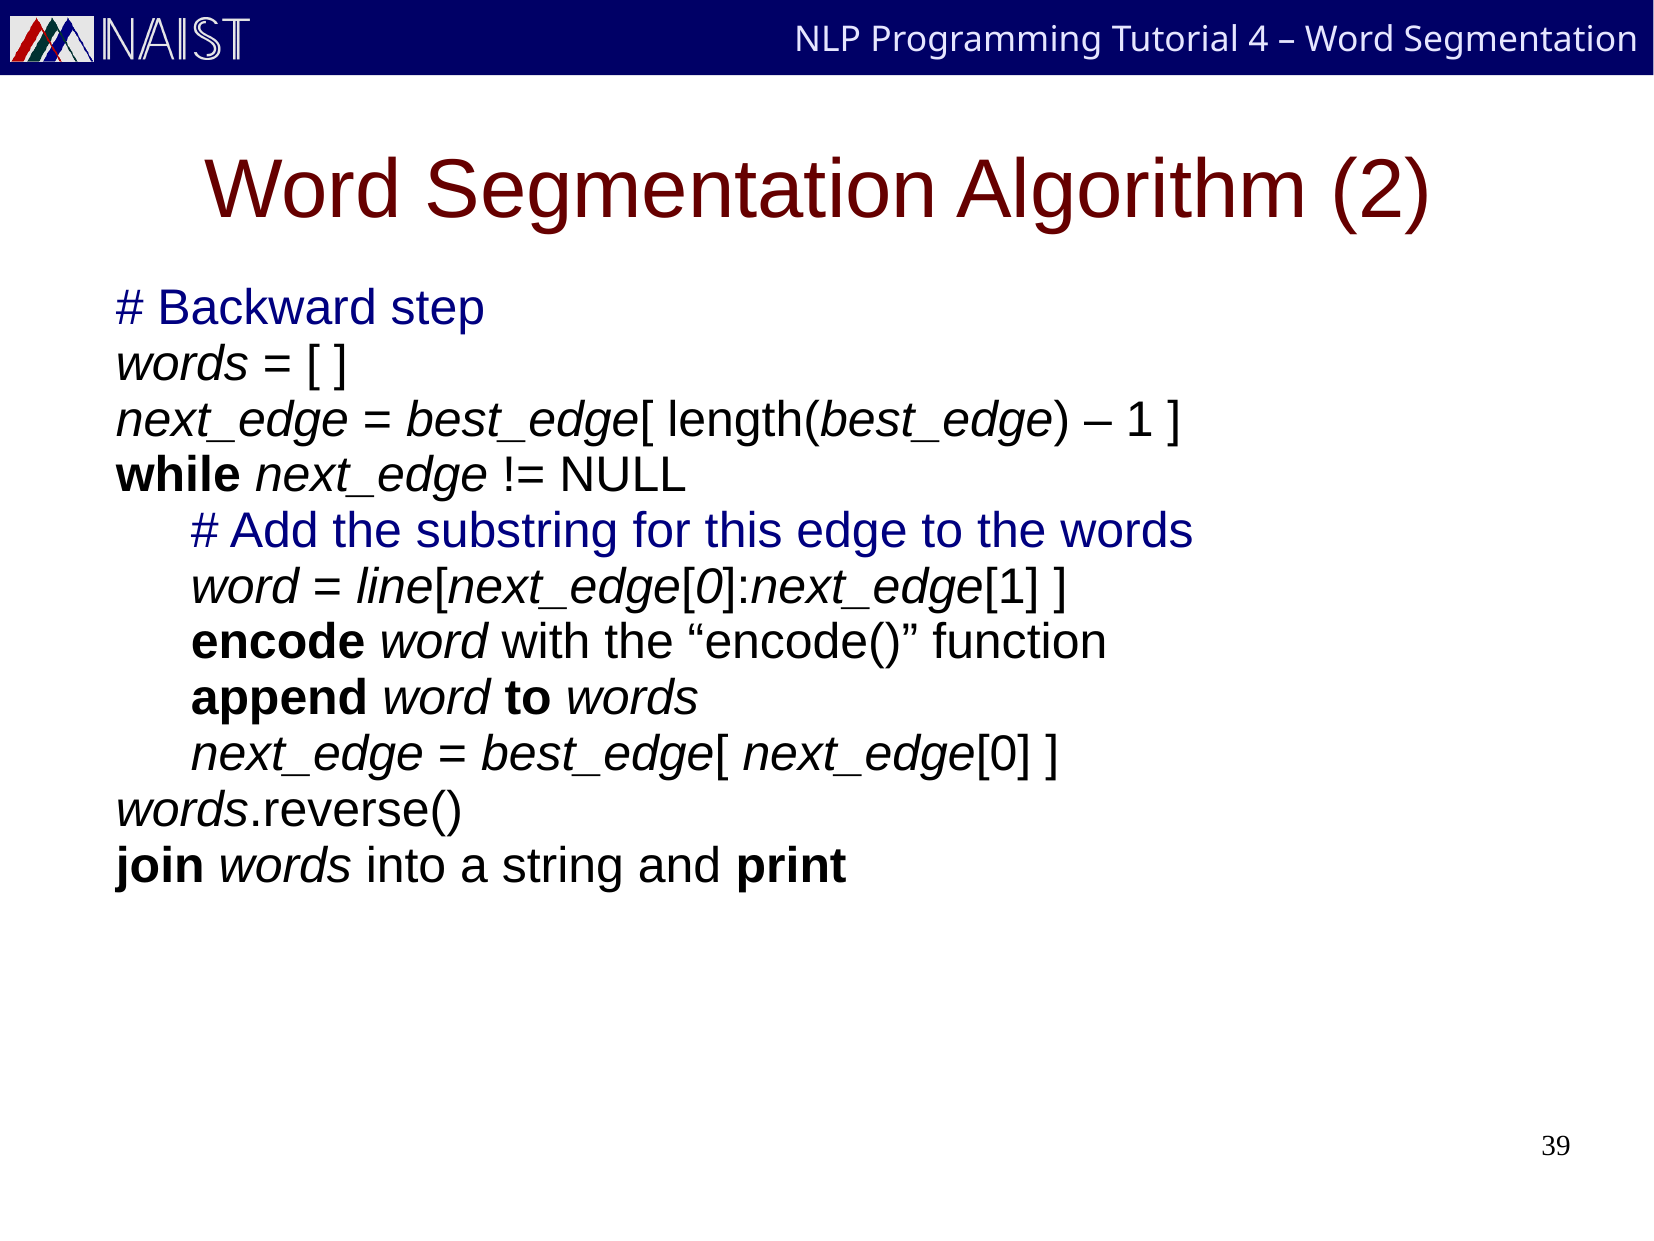

# Word Segmentation Algorithm (2)
	# Backward step
	words = [ ]
	next_edge = best_edge[ length(best_edge) – 1 ]
	while next_edge != NULL
		# Add the substring for this edge to the words
		word = line[next_edge[0]:next_edge[1] ]
		encode word with the “encode()” function
		append word to words
		next_edge = best_edge[ next_edge[0] ]
	words.reverse()
	join words into a string and print
39